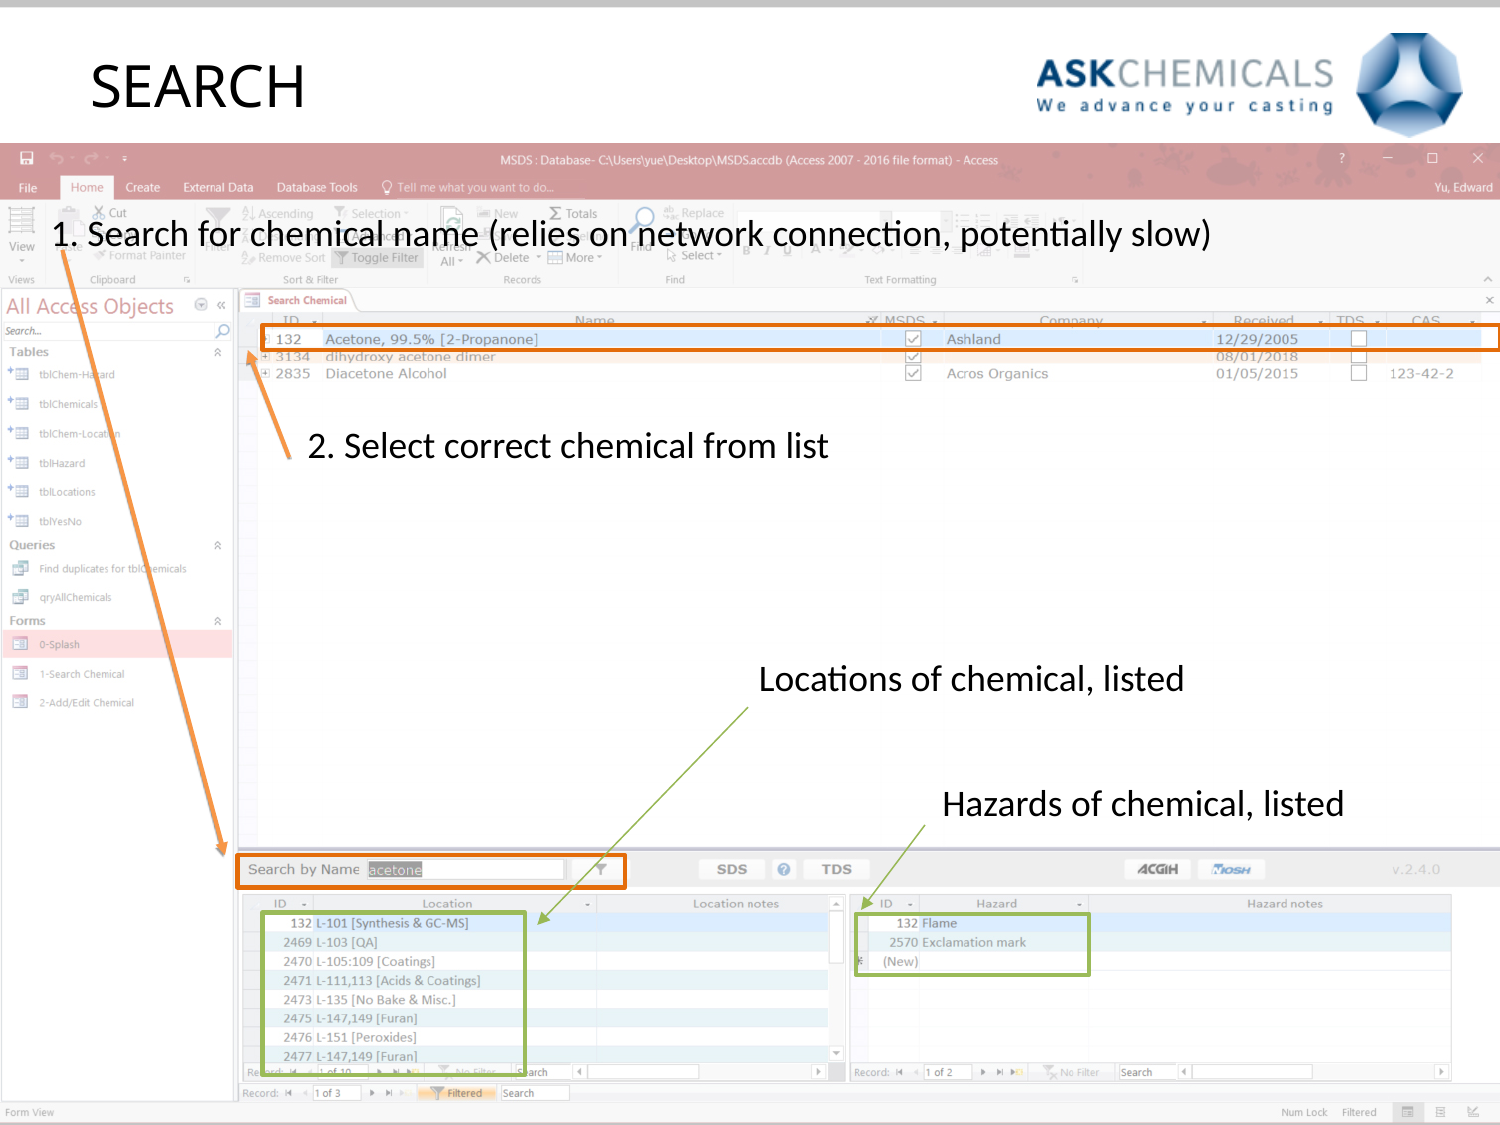

# search
1. Search for chemical name (relies on network connection, potentially slow)
2. Select correct chemical from list
Locations of chemical, listed
Hazards of chemical, listed
sds database